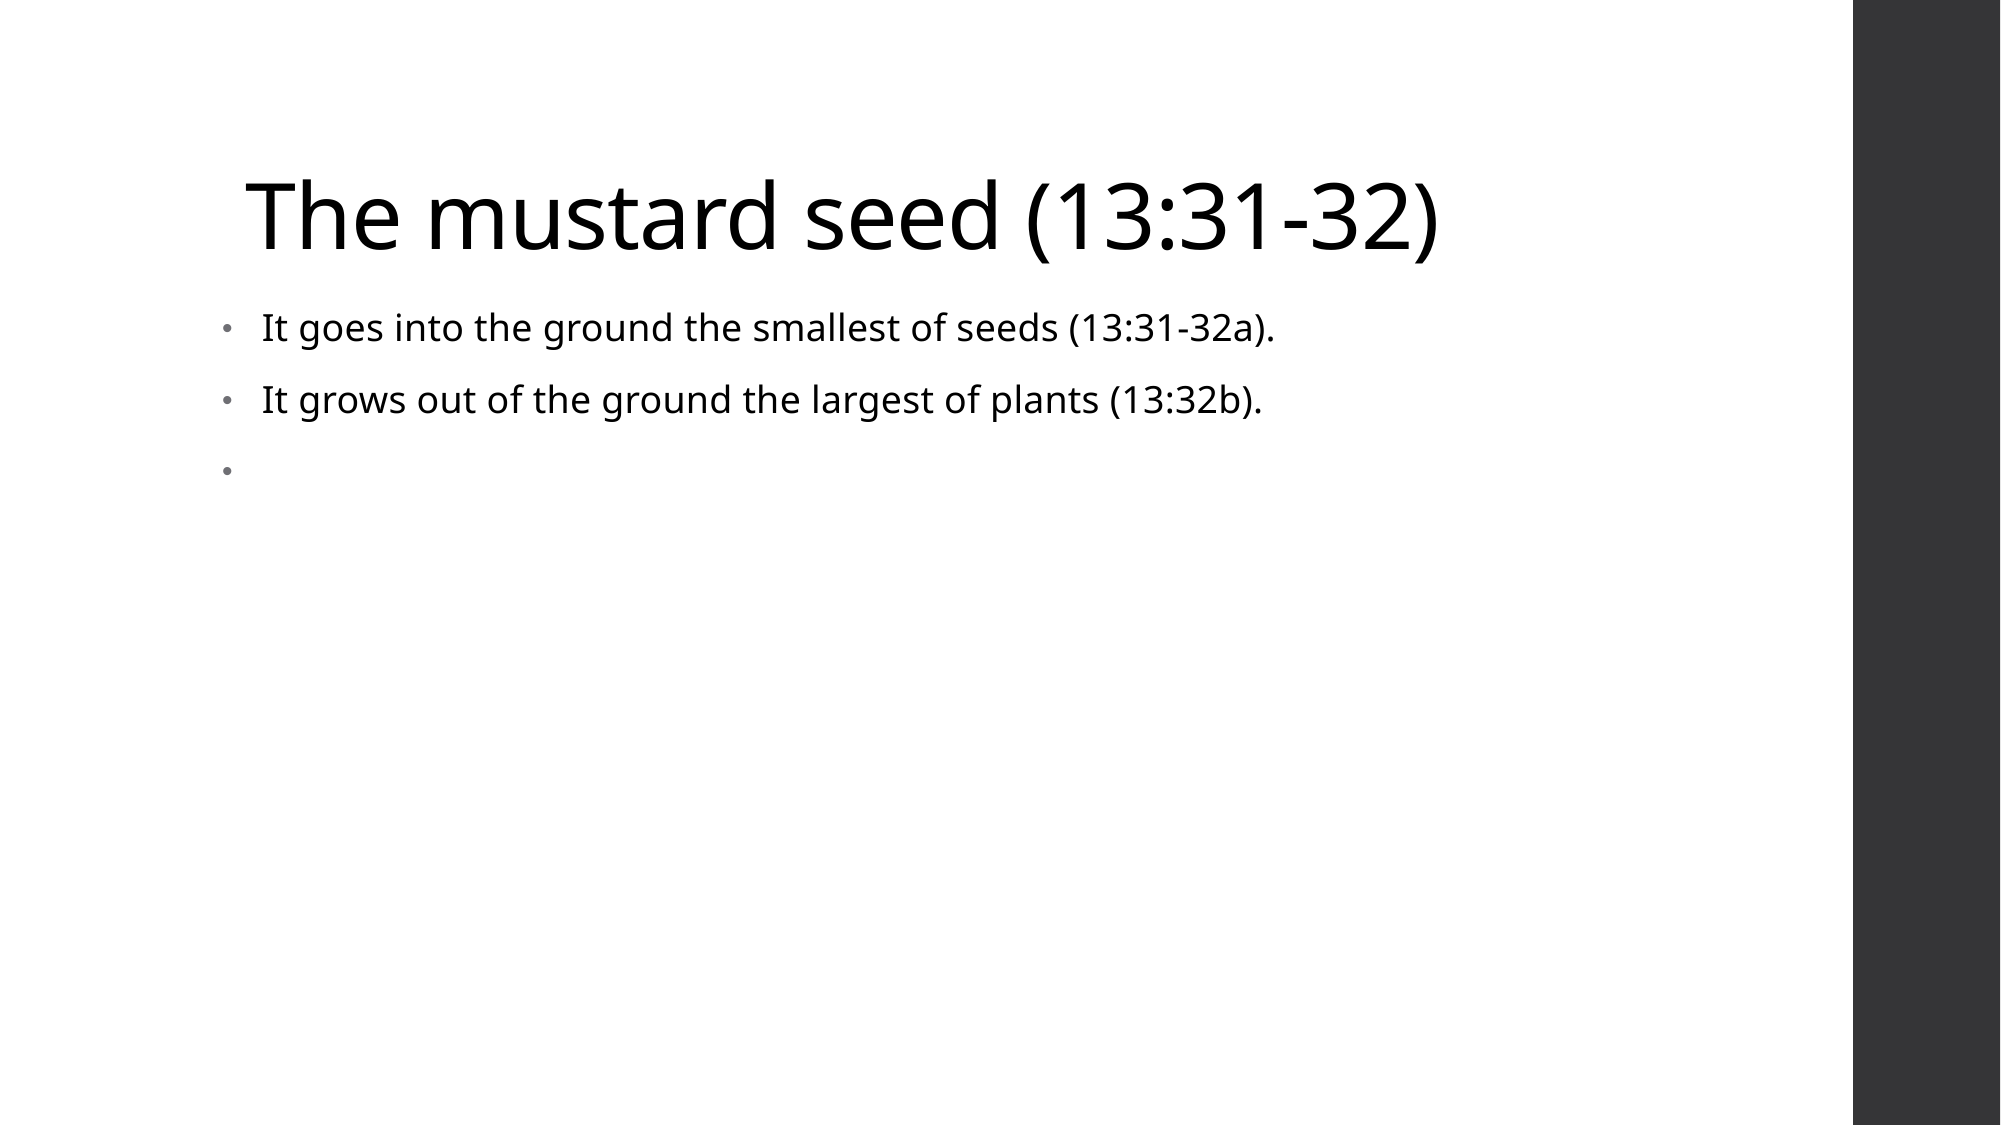

# The mustard seed (13:31-32)
 It goes into the ground the smallest of seeds (13:31-32a).
 It grows out of the ground the largest of plants (13:32b).